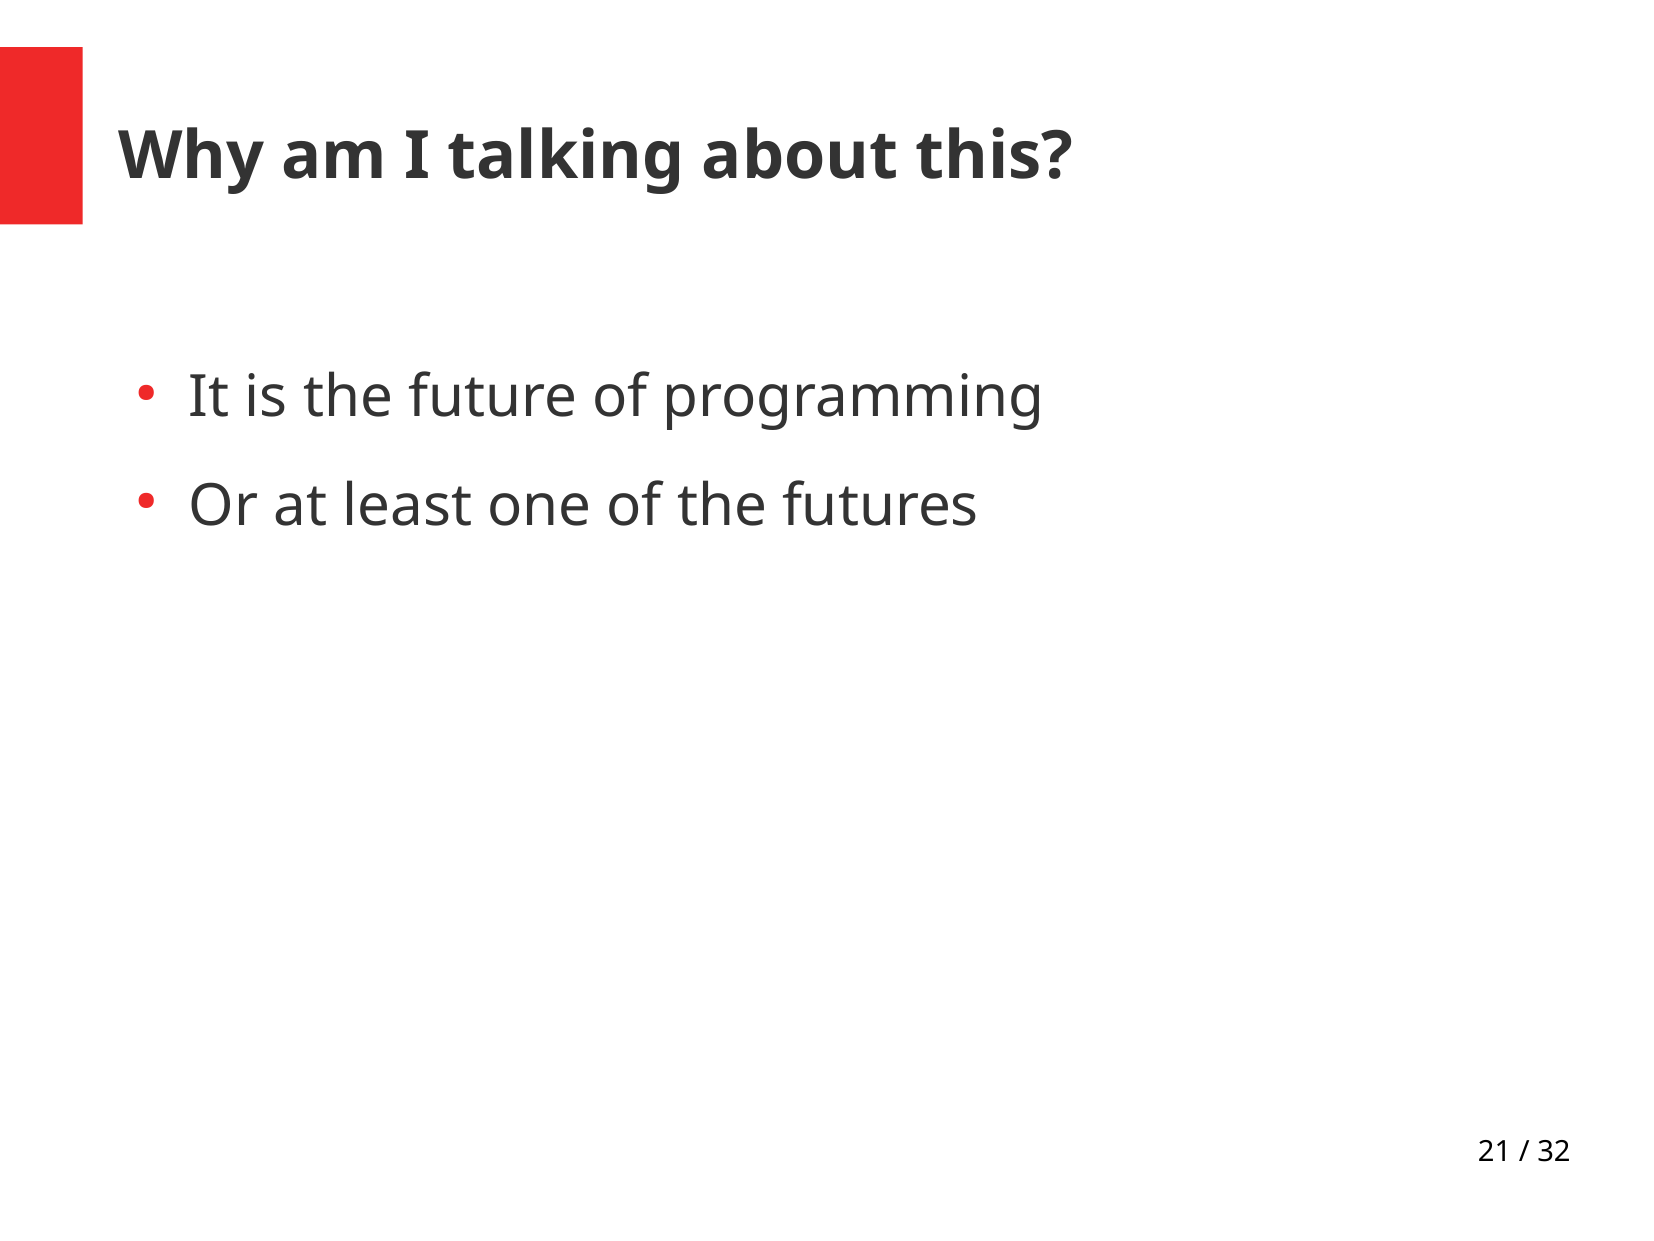

# Why am I talking about this?
It is the future of programming
Or at least one of the futures
21